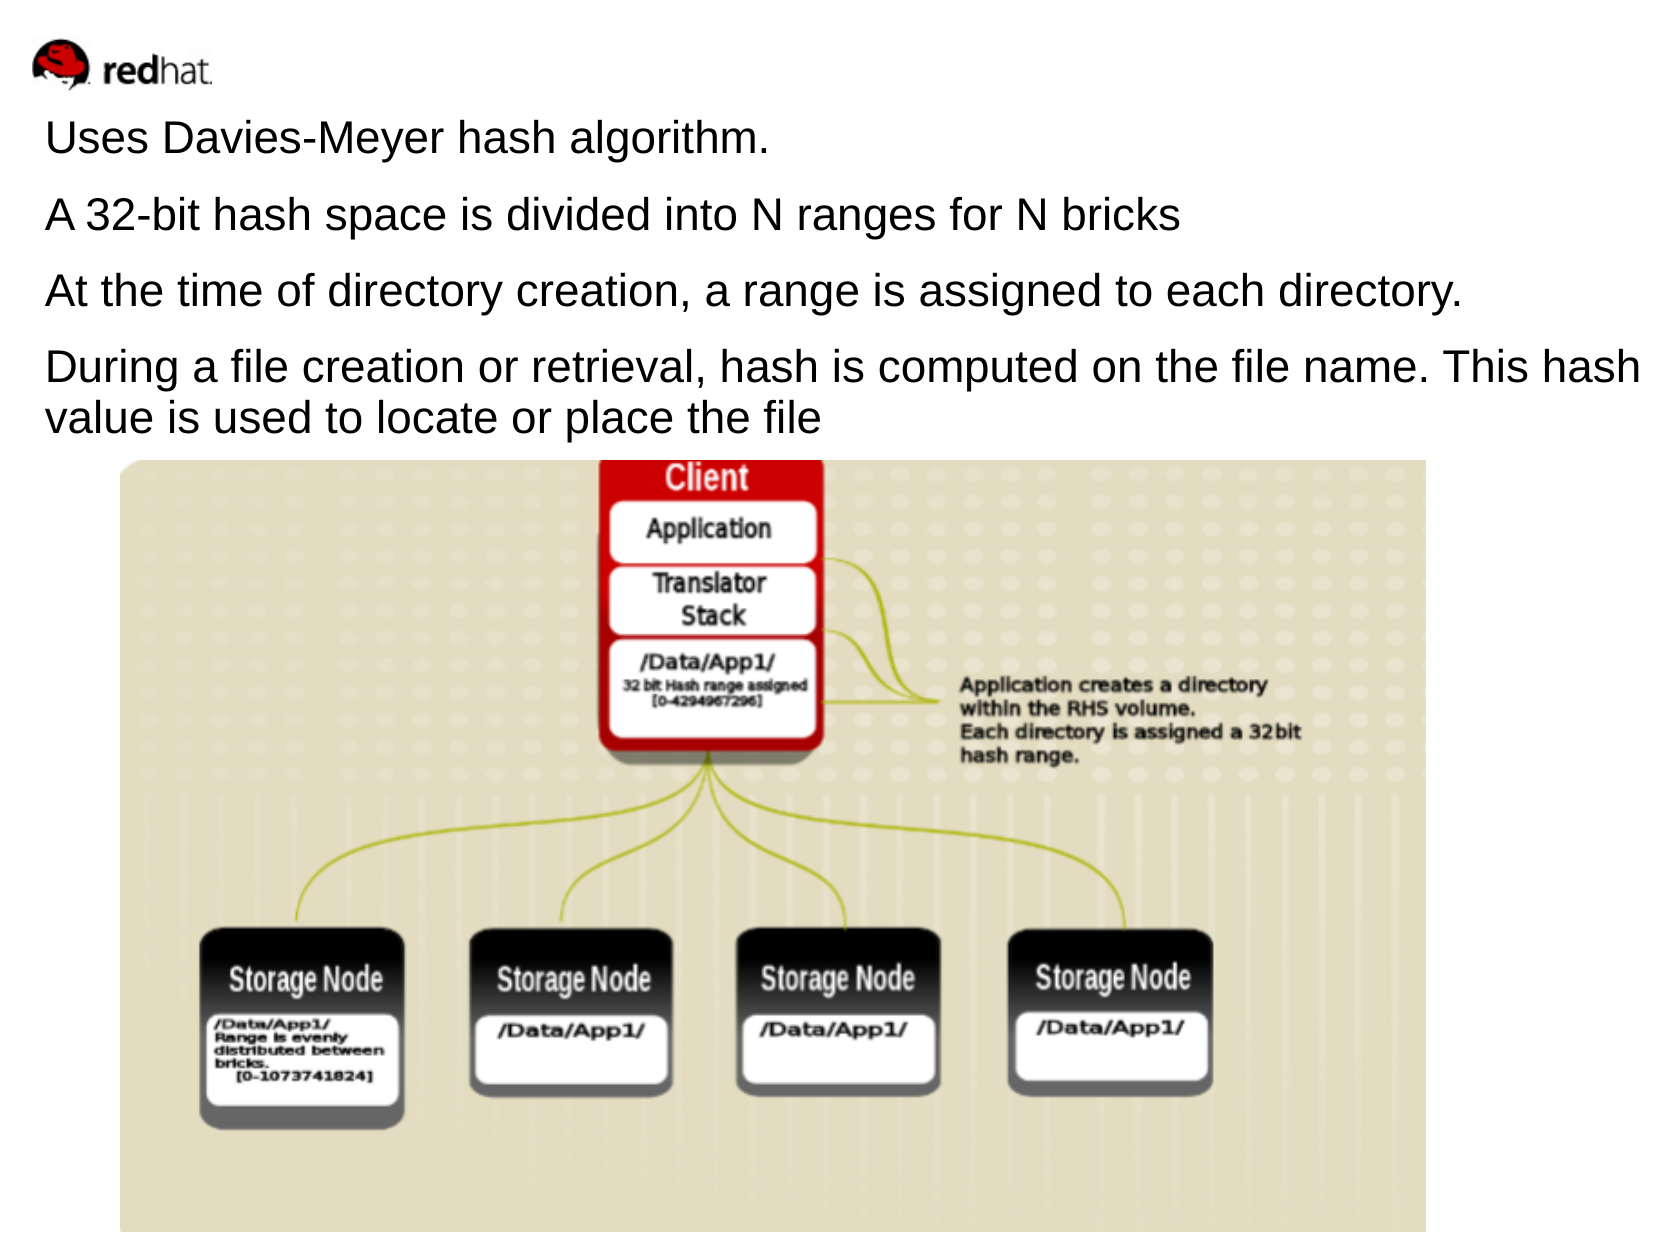

Uses Davies-Meyer hash algorithm.
A 32-bit hash space is divided into N ranges for N bricks
At the time of directory creation, a range is assigned to each directory.
During a file creation or retrieval, hash is computed on the file name. This hash value is used to locate or place the file